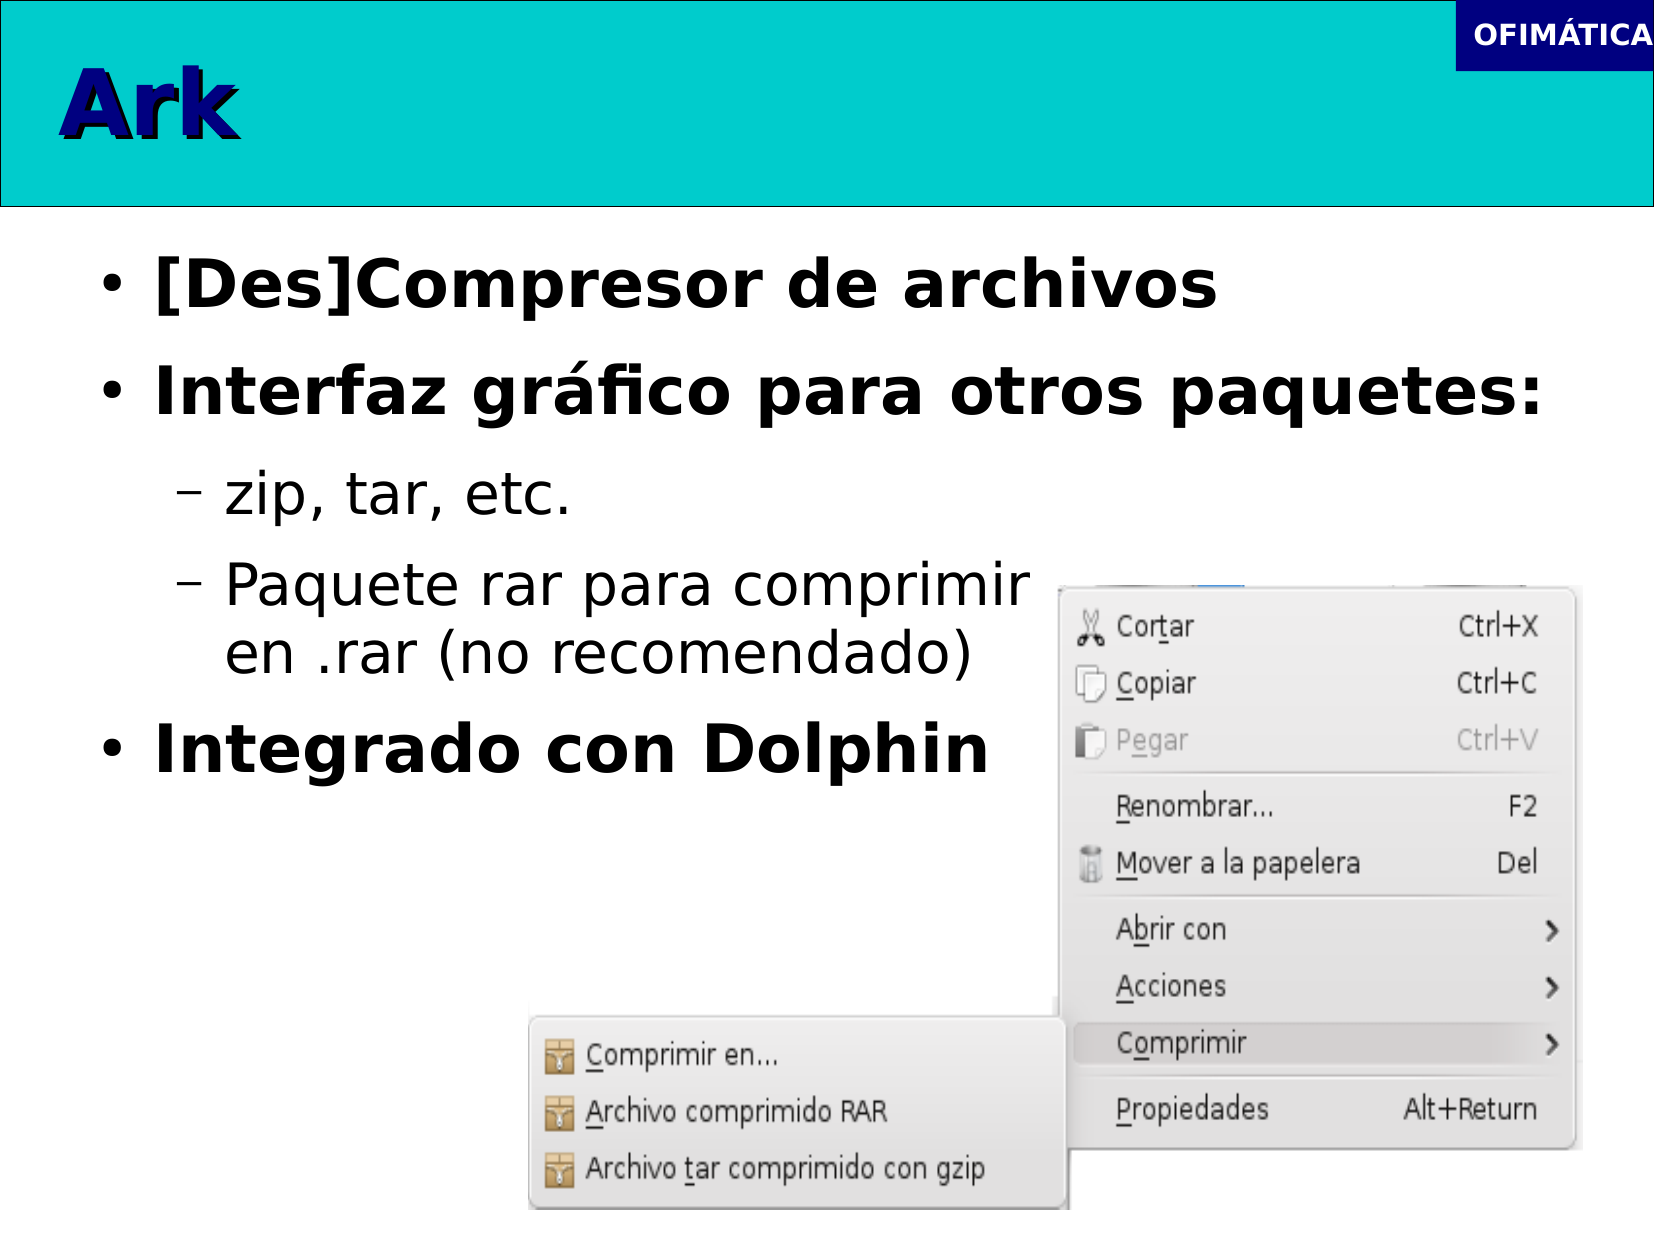

OFIMÁTICA
# Ark
[Des]Compresor de archivos
Interfaz gráfico para otros paquetes:
zip, tar, etc.
Paquete rar para comprimir
en .rar (no recomendado)
Integrado con Dolphin